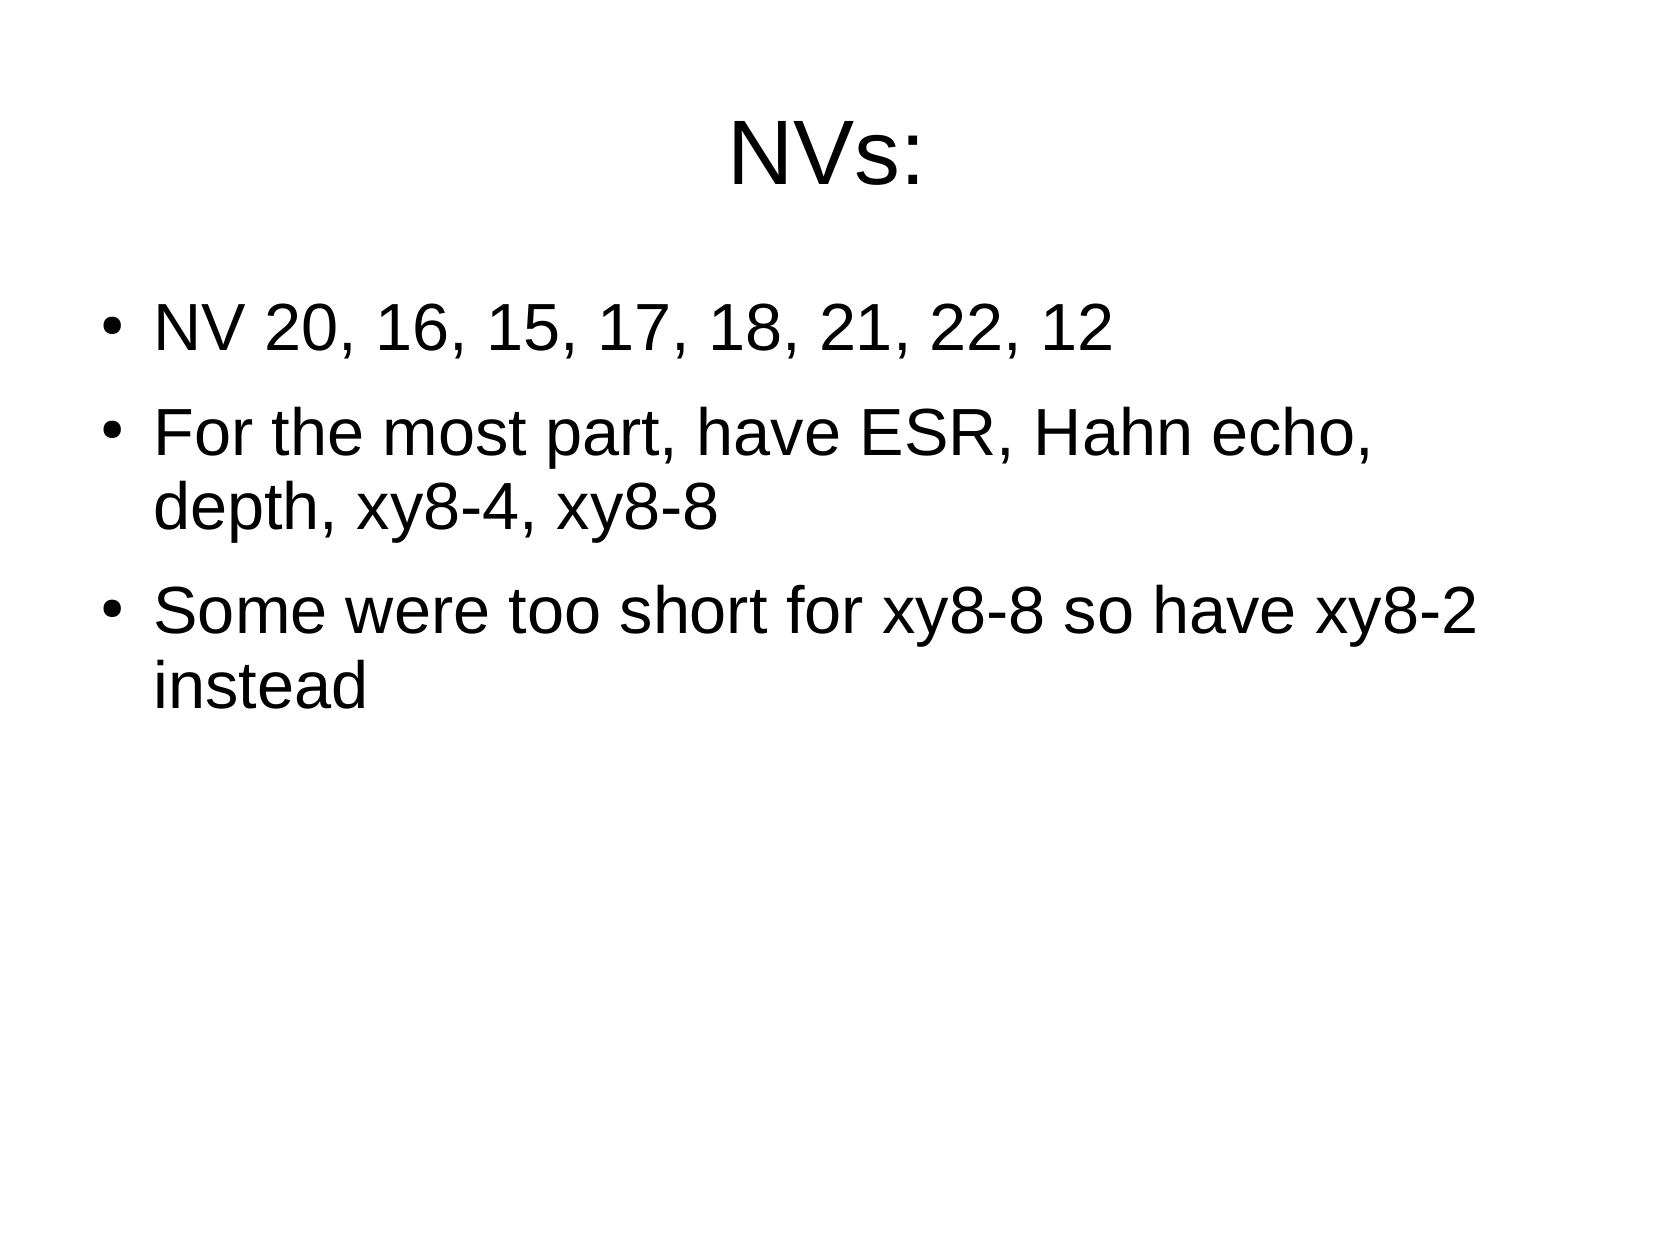

# NVs:
NV 20, 16, 15, 17, 18, 21, 22, 12
For the most part, have ESR, Hahn echo, depth, xy8-4, xy8-8
Some were too short for xy8-8 so have xy8-2 instead